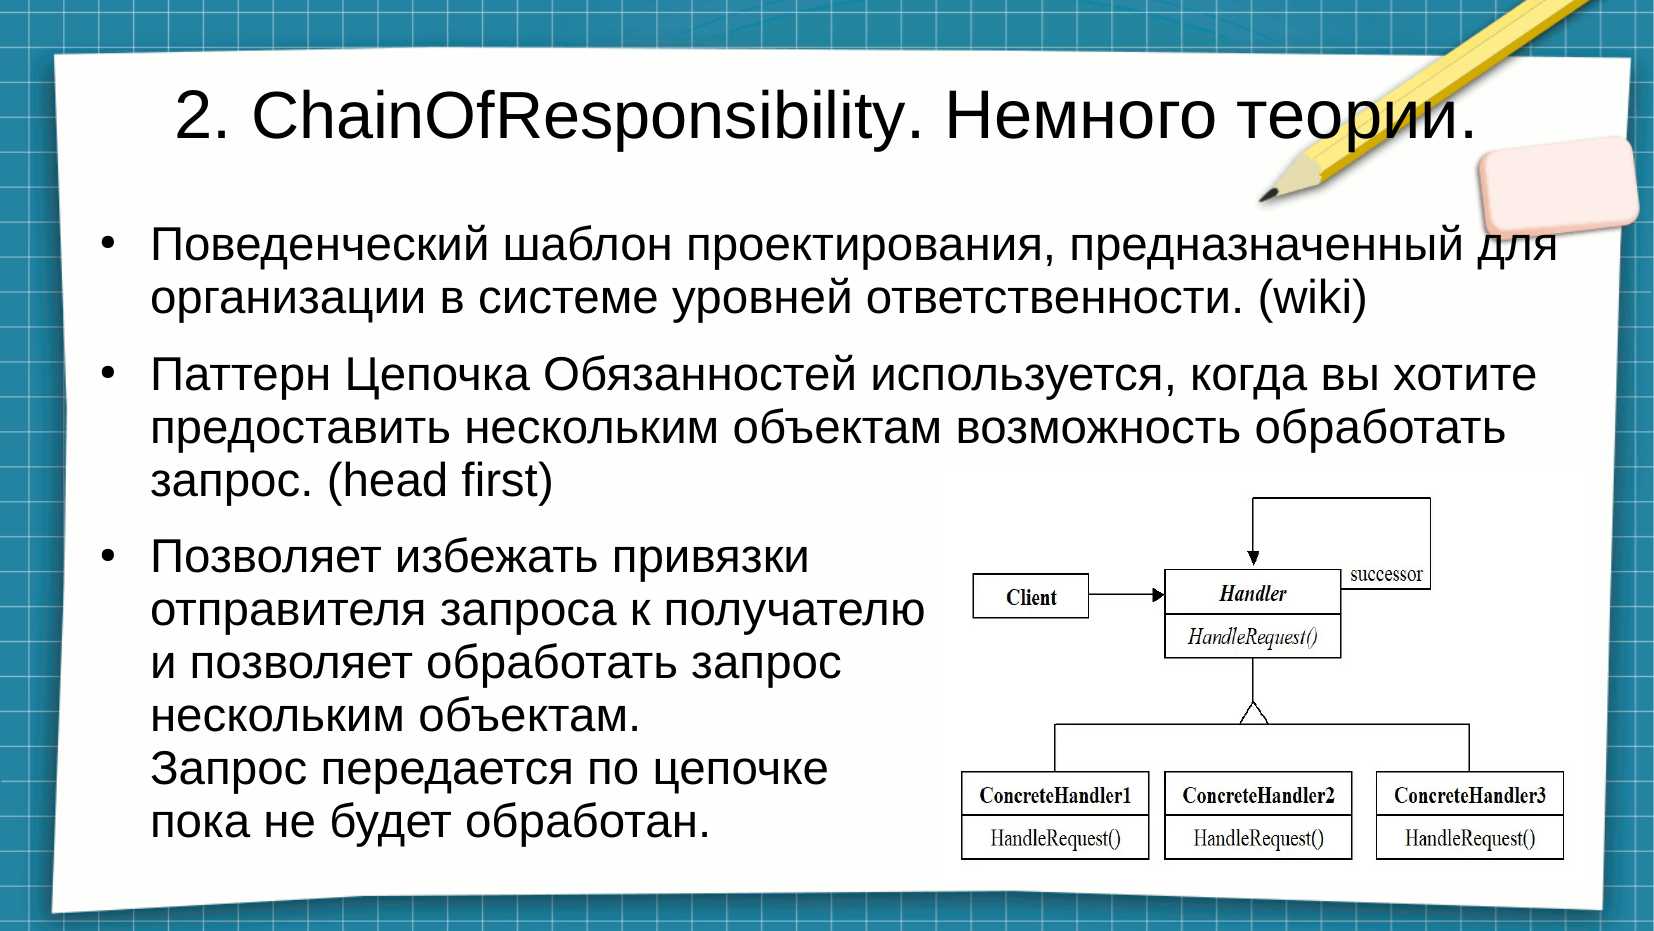

# 2. ChainOfResponsibility. Немного теории.
Поведенческий шаблон проектирования, предназначенный для организации в системе уровней ответственности. (wiki)
Паттерн Цепочка Обязанностей используется, когда вы хотите предоставить нескольким объектам возможность обработать запрос. (head first)
Позволяет избежать привязки
отправителя запроса к получателю
и позволяет обработать запрос
нескольким объектам.
Запрос передается по цепочке
пока не будет обработан.